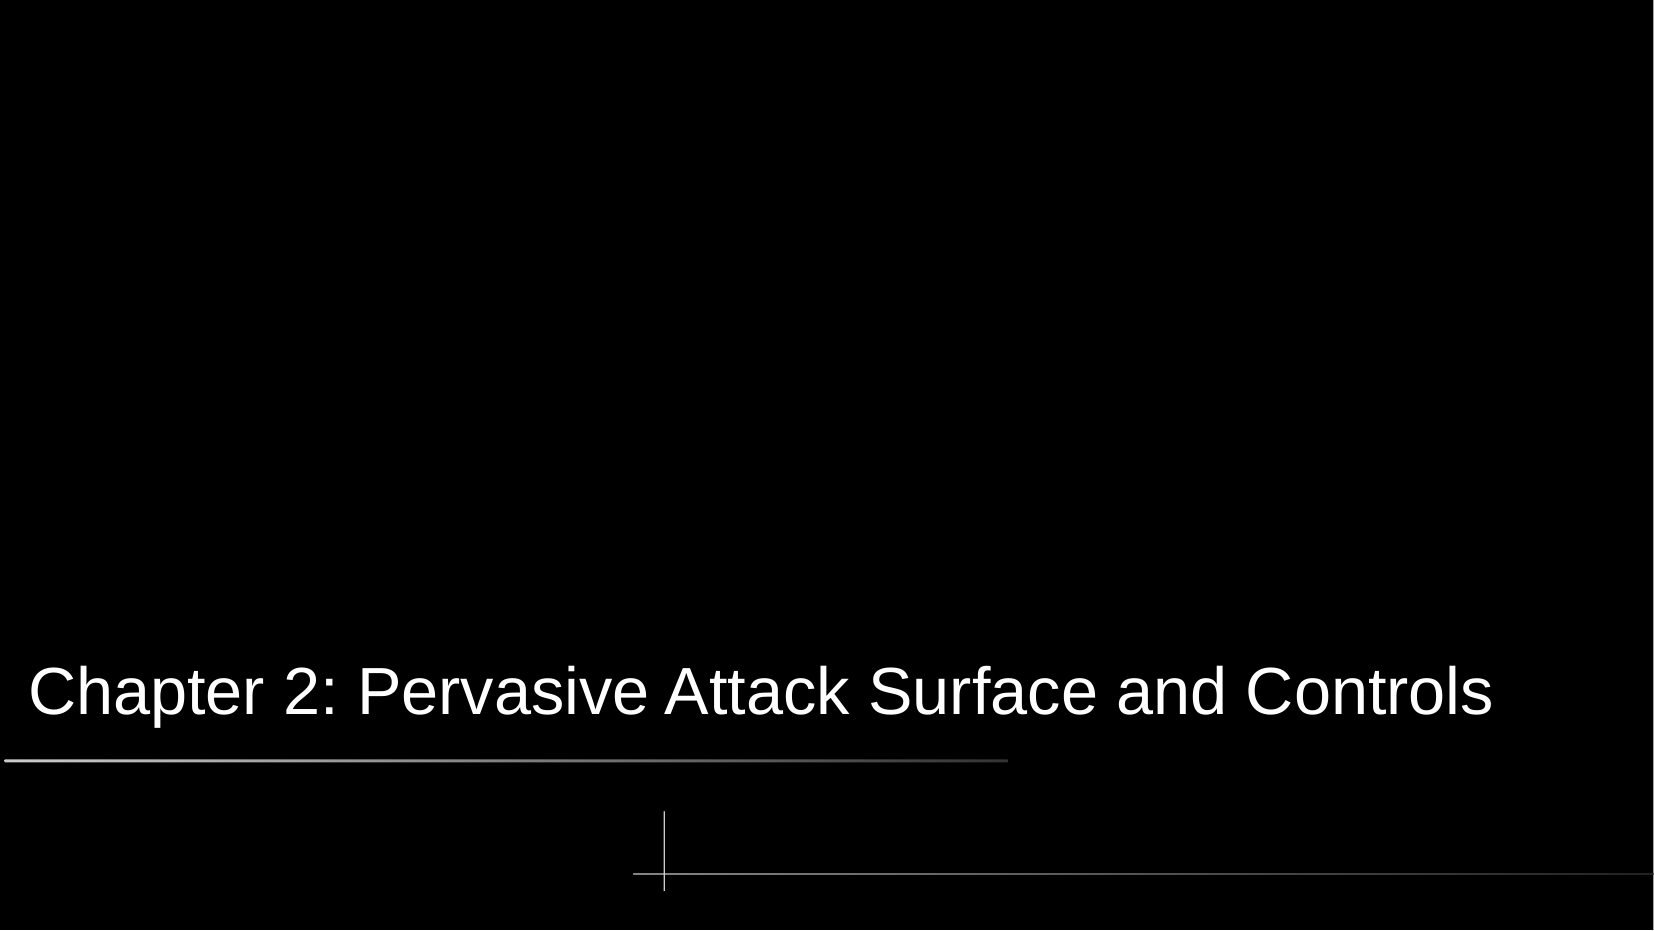

# Chapter 2: Pervasive Attack Surface and Controls